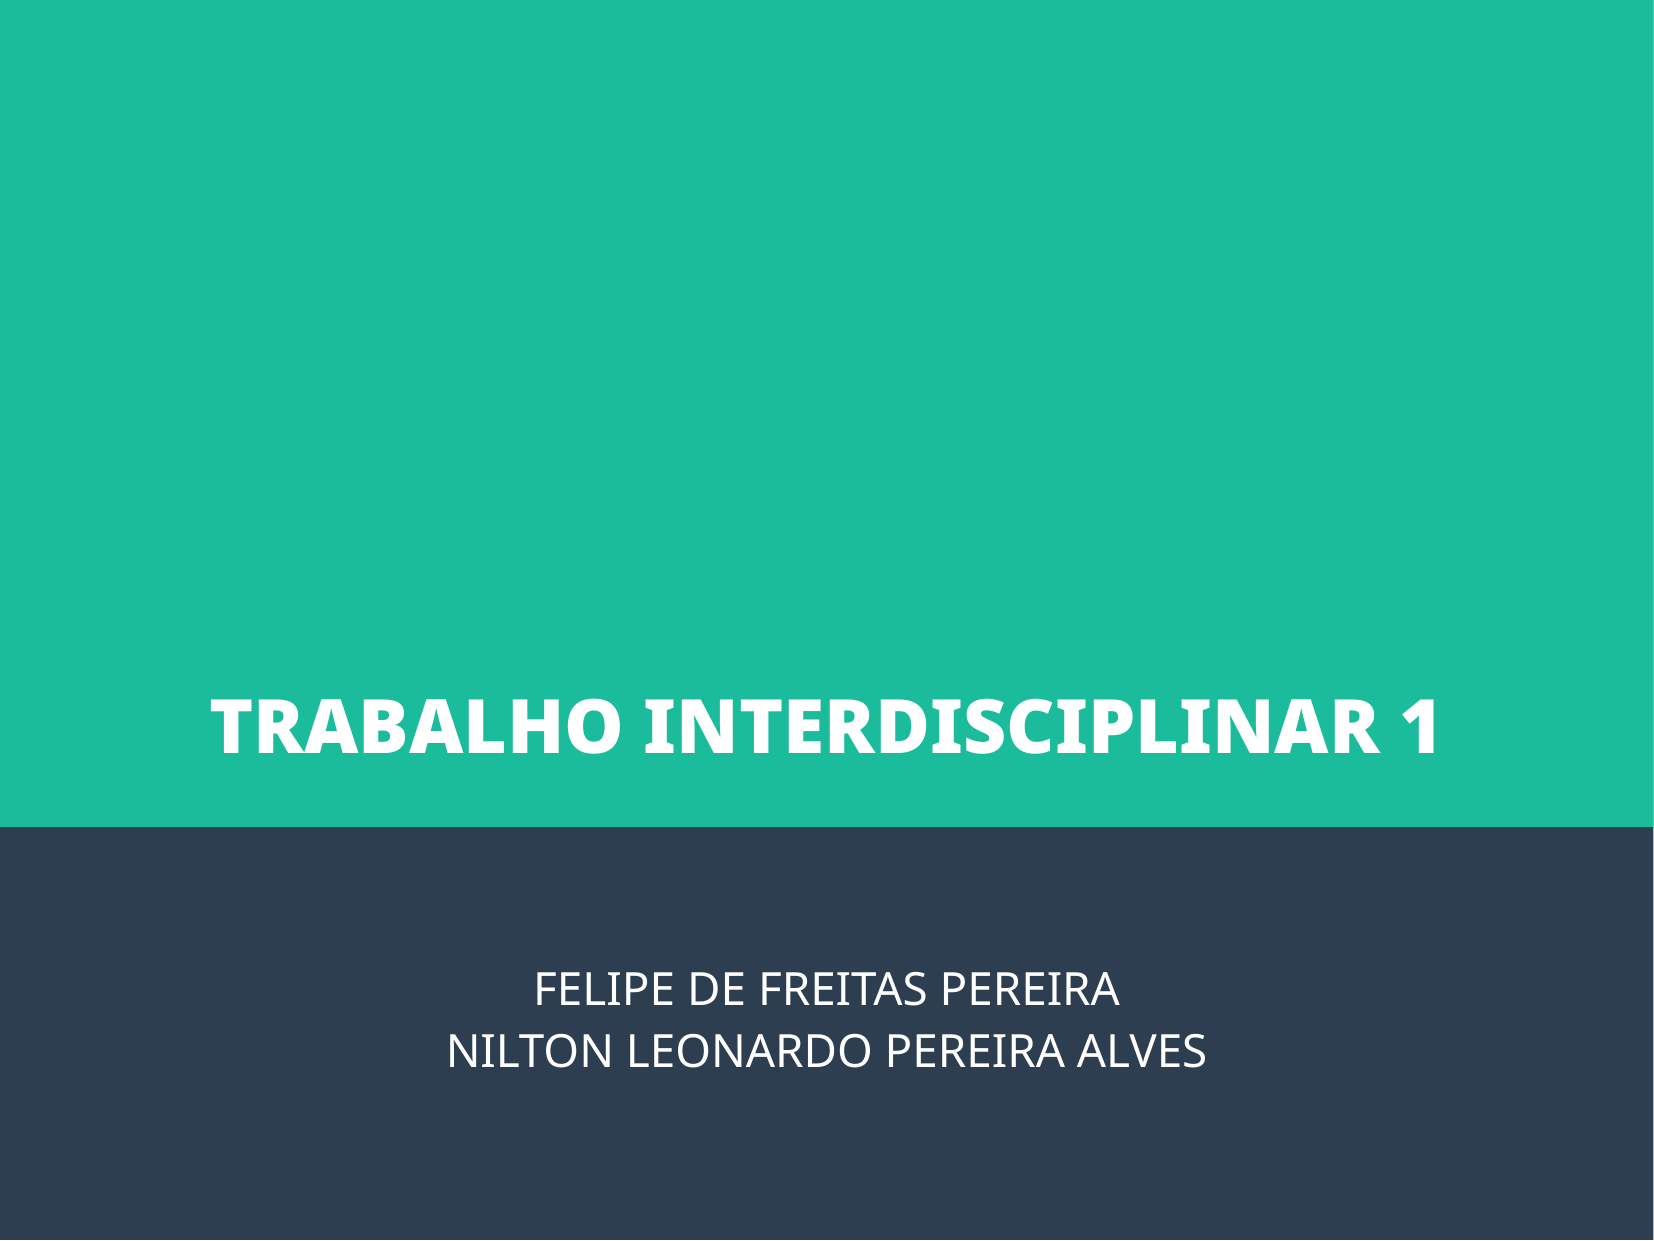

# TRABALHO INTERDISCIPLINAR 1
FELIPE DE FREITAS PEREIRA
NILTON LEONARDO PEREIRA ALVES